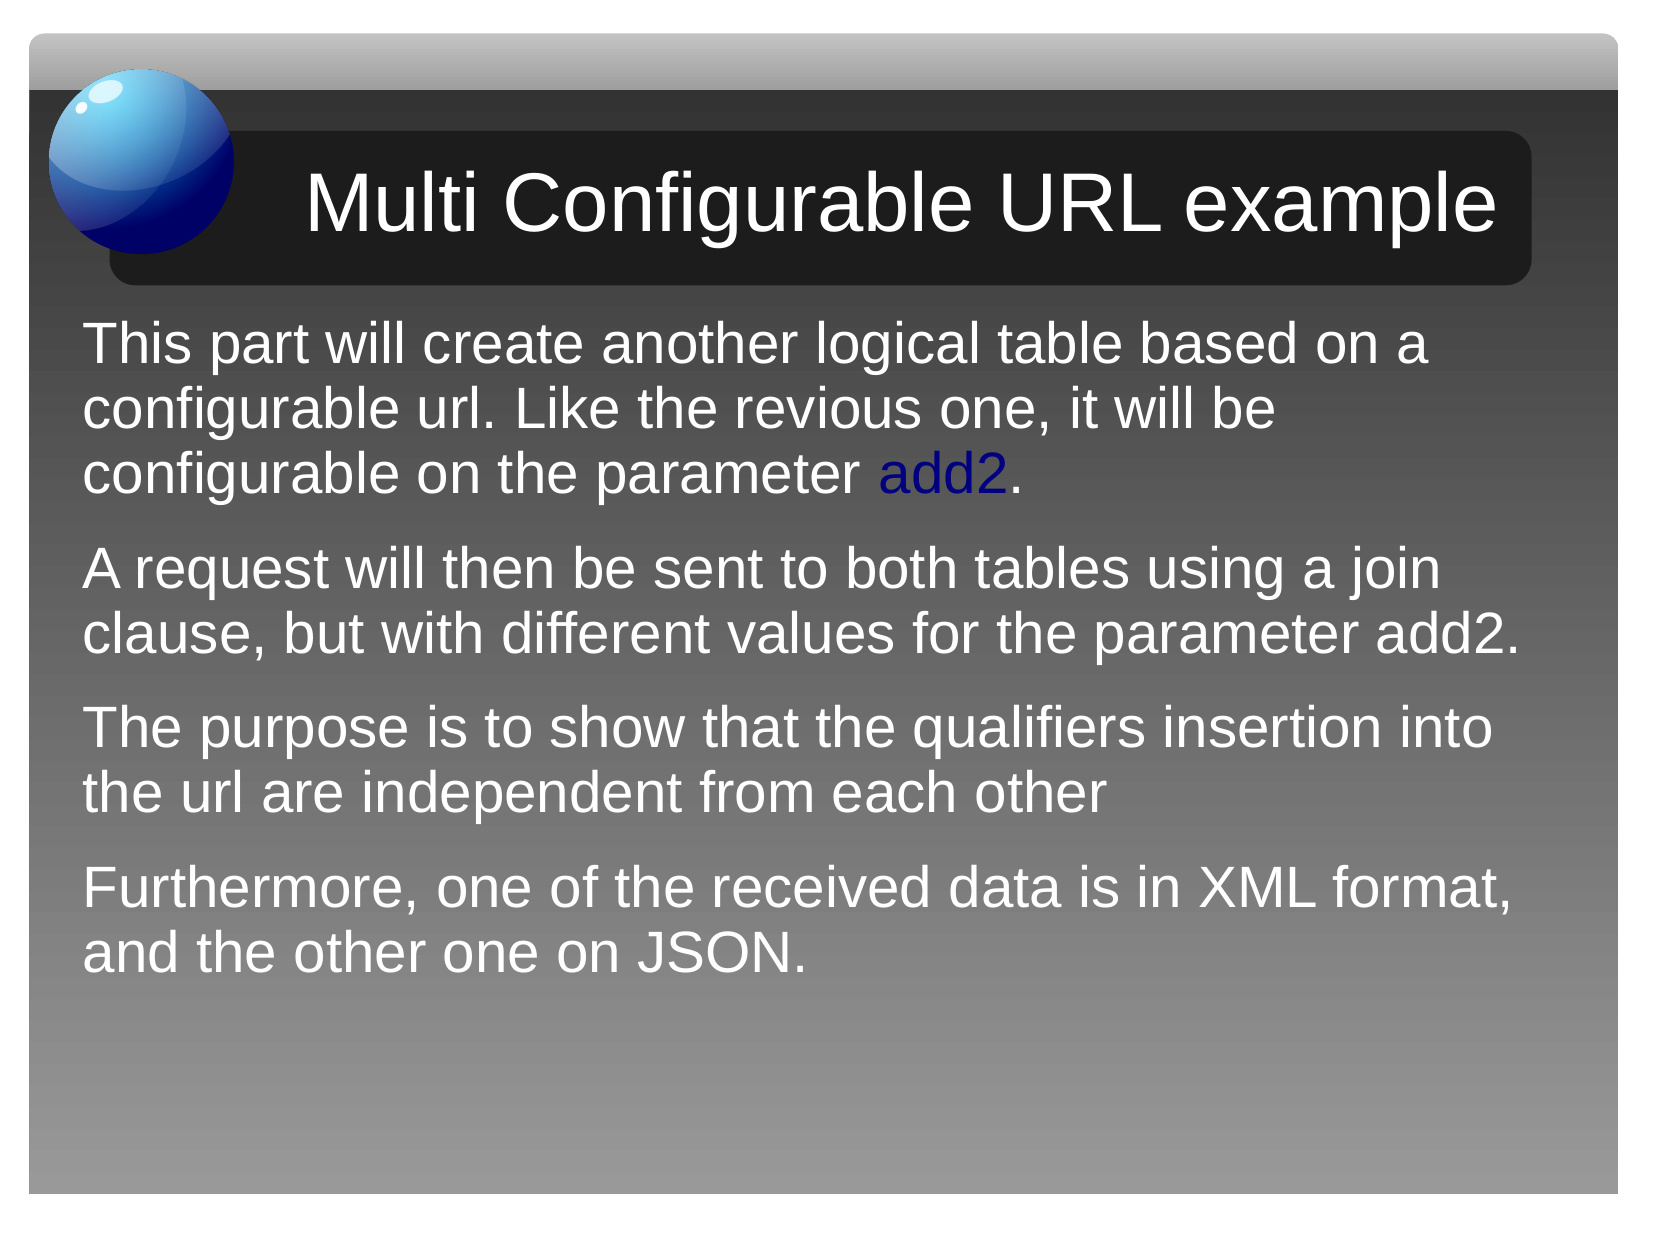

# Multi Configurable URL example
This part will create another logical table based on a configurable url. Like the revious one, it will be configurable on the parameter add2.
A request will then be sent to both tables using a join clause, but with different values for the parameter add2.
The purpose is to show that the qualifiers insertion into the url are independent from each other
Furthermore, one of the received data is in XML format, and the other one on JSON.